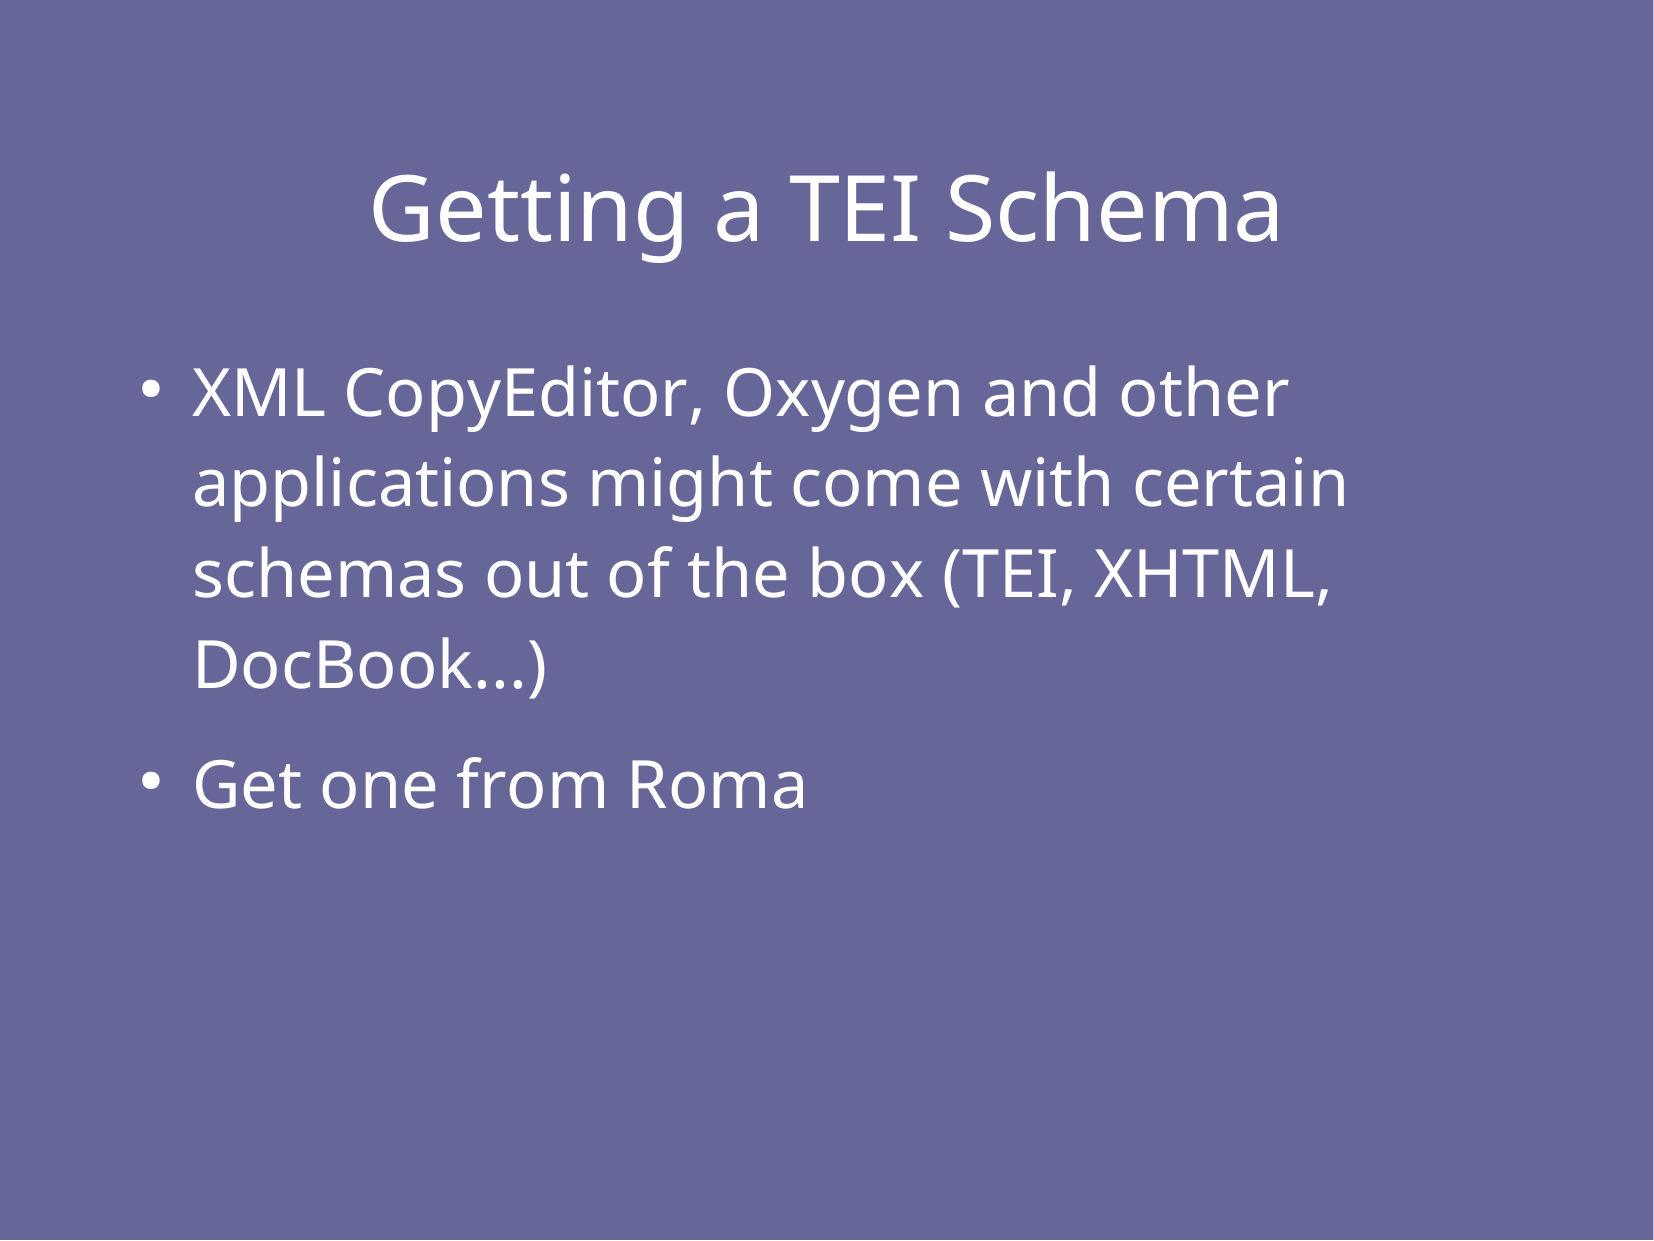

# Getting a TEI Schema
XML CopyEditor, Oxygen and other applications might come with certain schemas out of the box (TEI, XHTML, DocBook...)
Get one from Roma